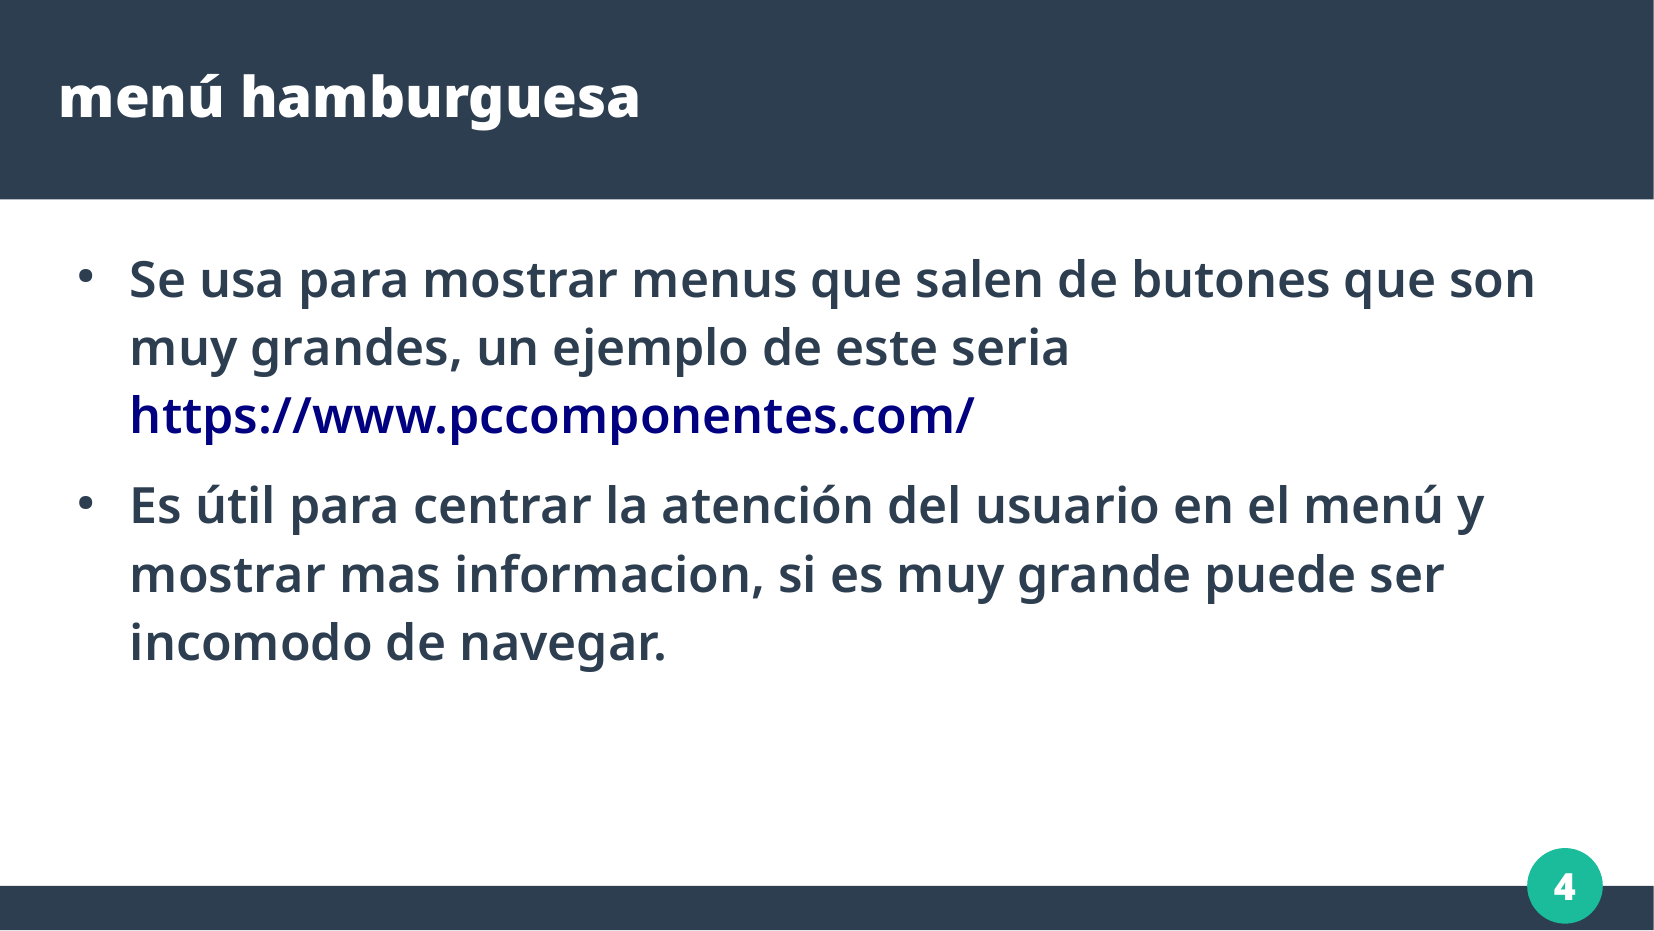

# menú hamburguesa
Se usa para mostrar menus que salen de butones que son muy grandes, un ejemplo de este seria https://www.pccomponentes.com/
Es útil para centrar la atención del usuario en el menú y mostrar mas informacion, si es muy grande puede ser incomodo de navegar.